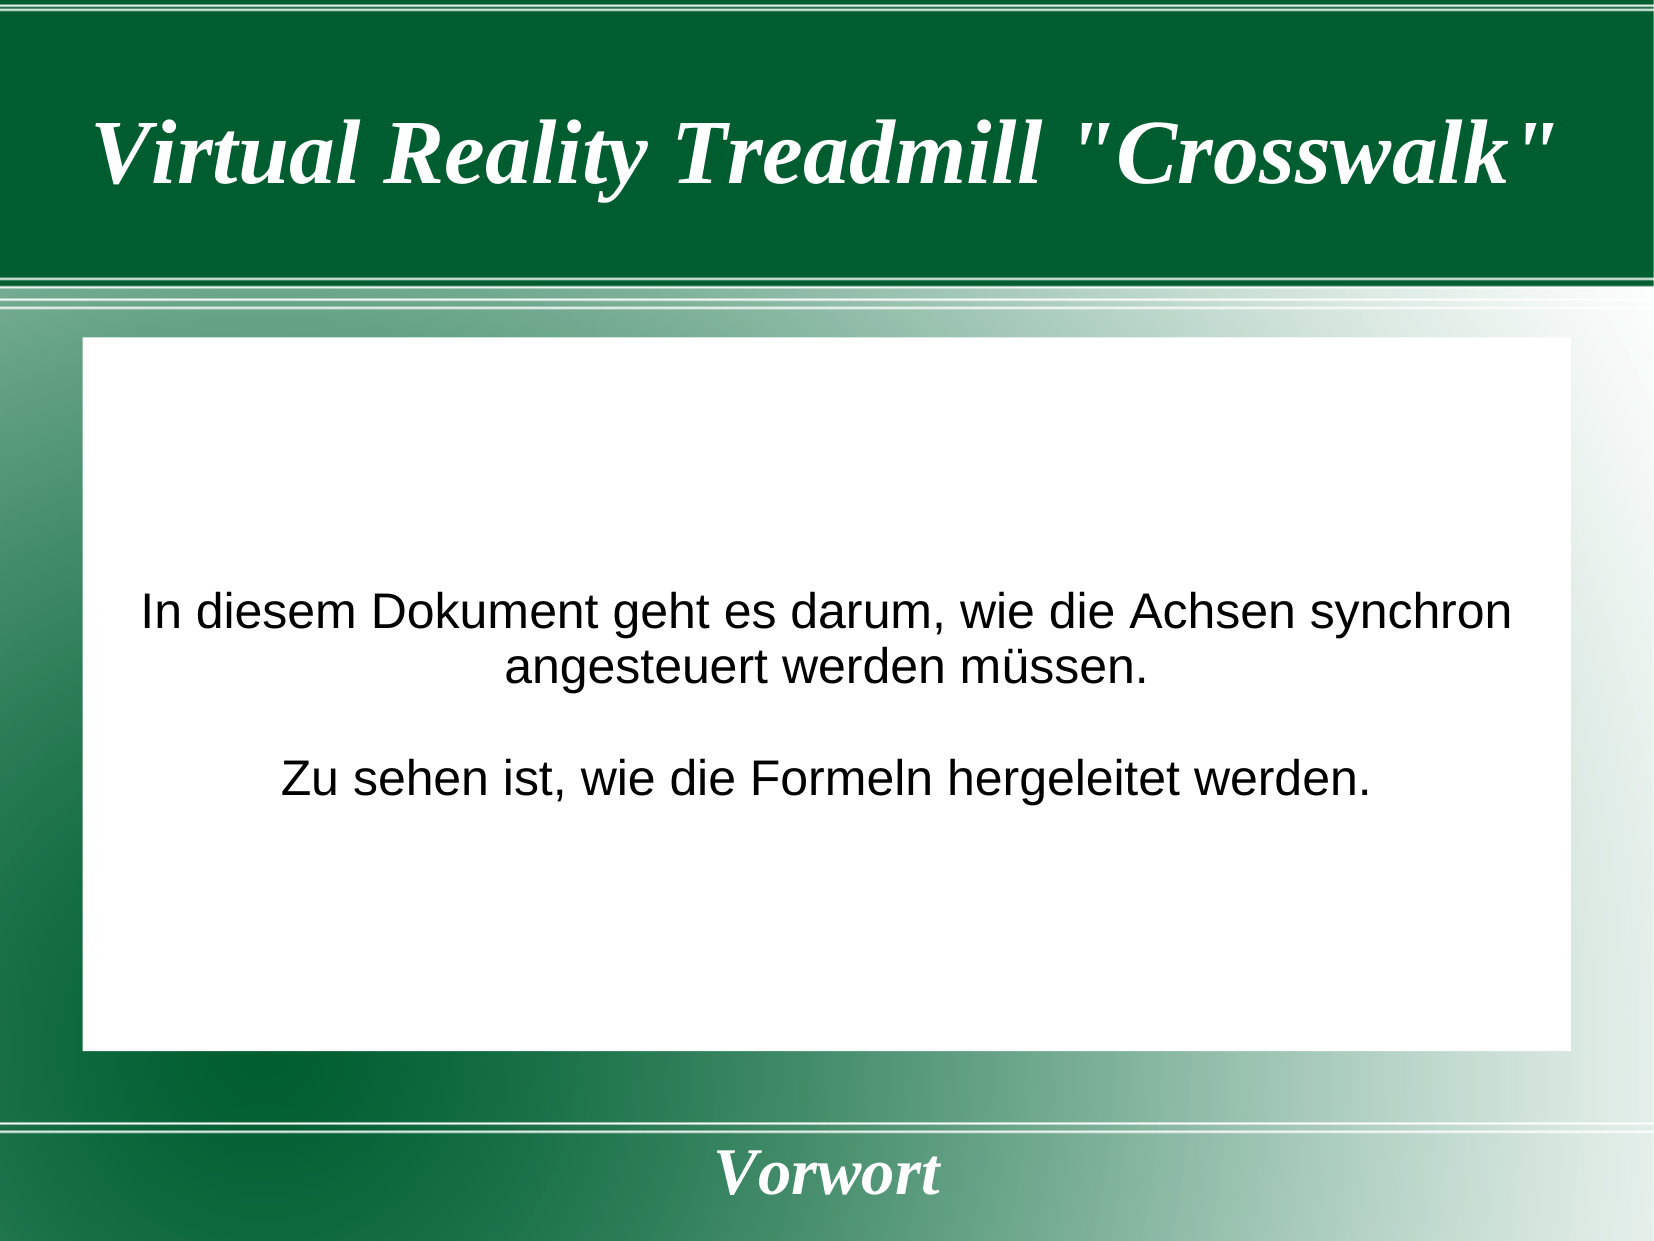

# Virtual Reality Treadmill "Crosswalk"
In diesem Dokument geht es darum, wie die Achsen synchron angesteuert werden müssen.
Zu sehen ist, wie die Formeln hergeleitet werden.
Vorwort